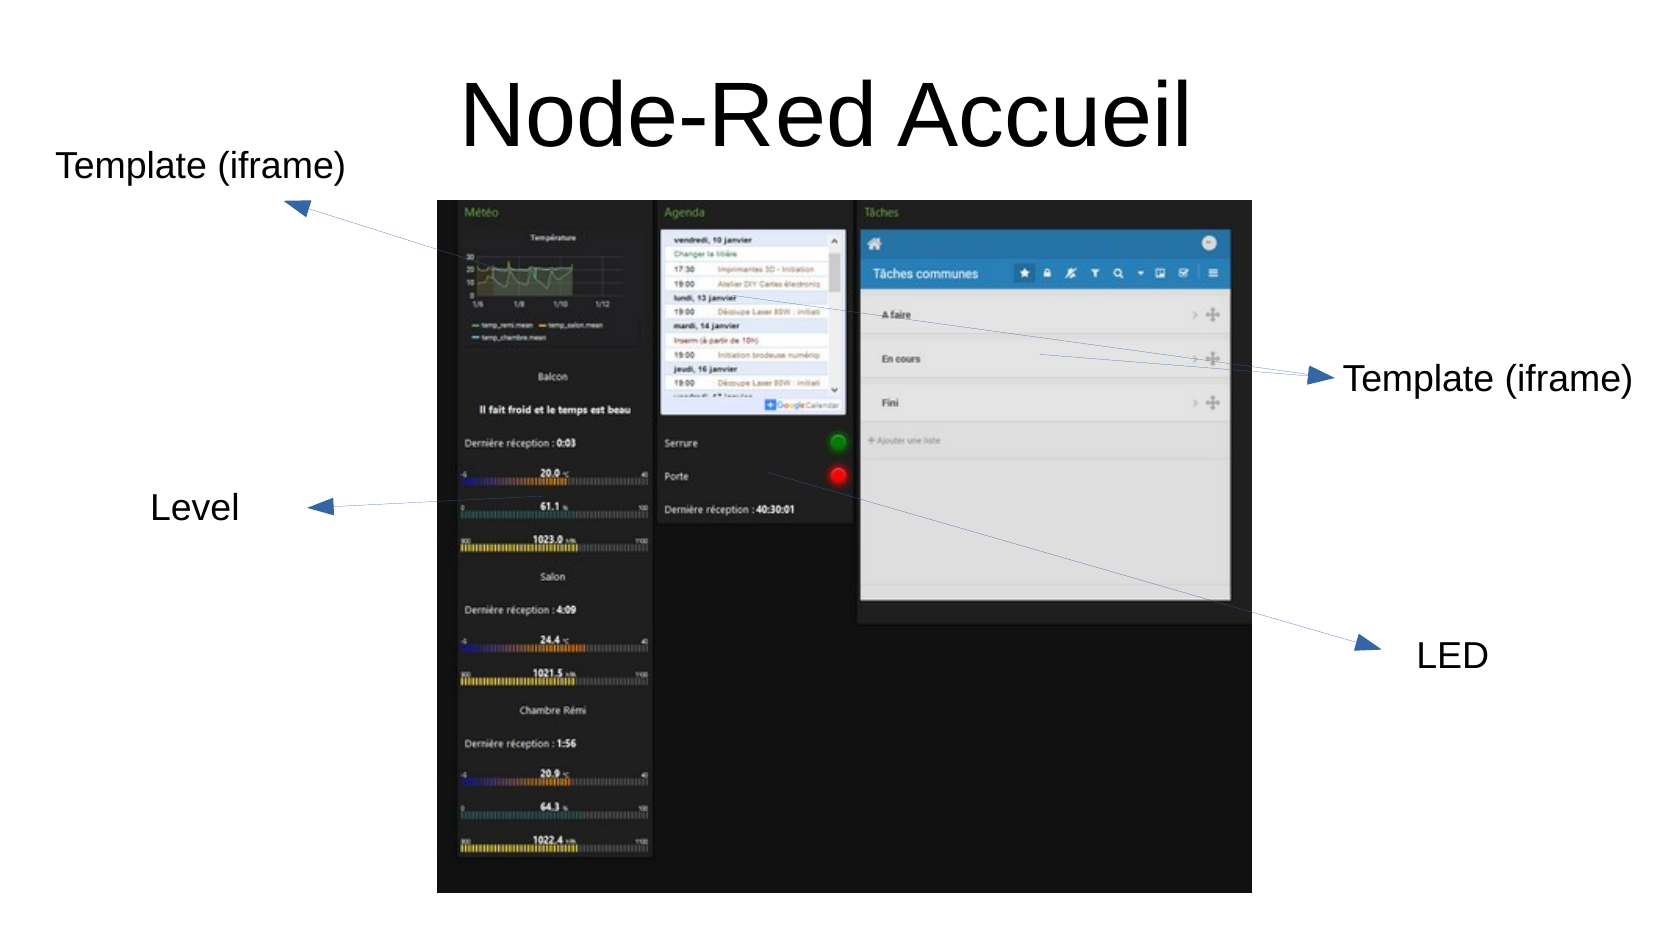

# Node-Red Accueil
Template (iframe)
Template (iframe)
Level
LED